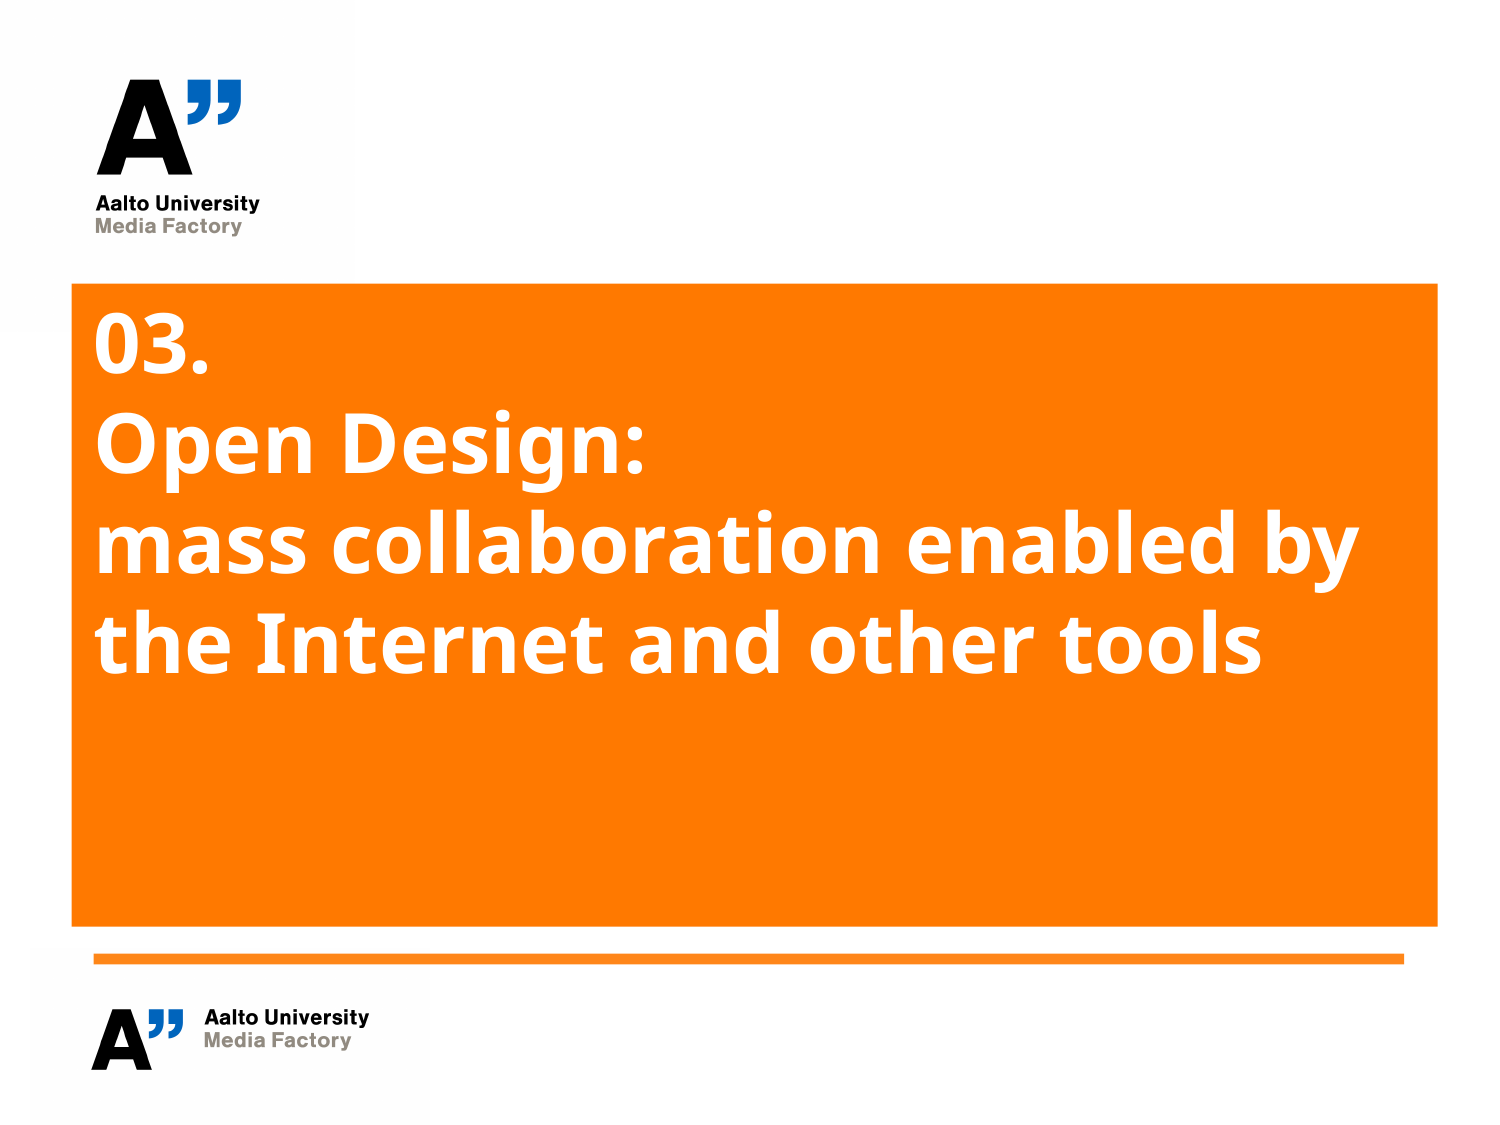

#
03.
Open Design:
mass collaboration enabled by the Internet and other tools